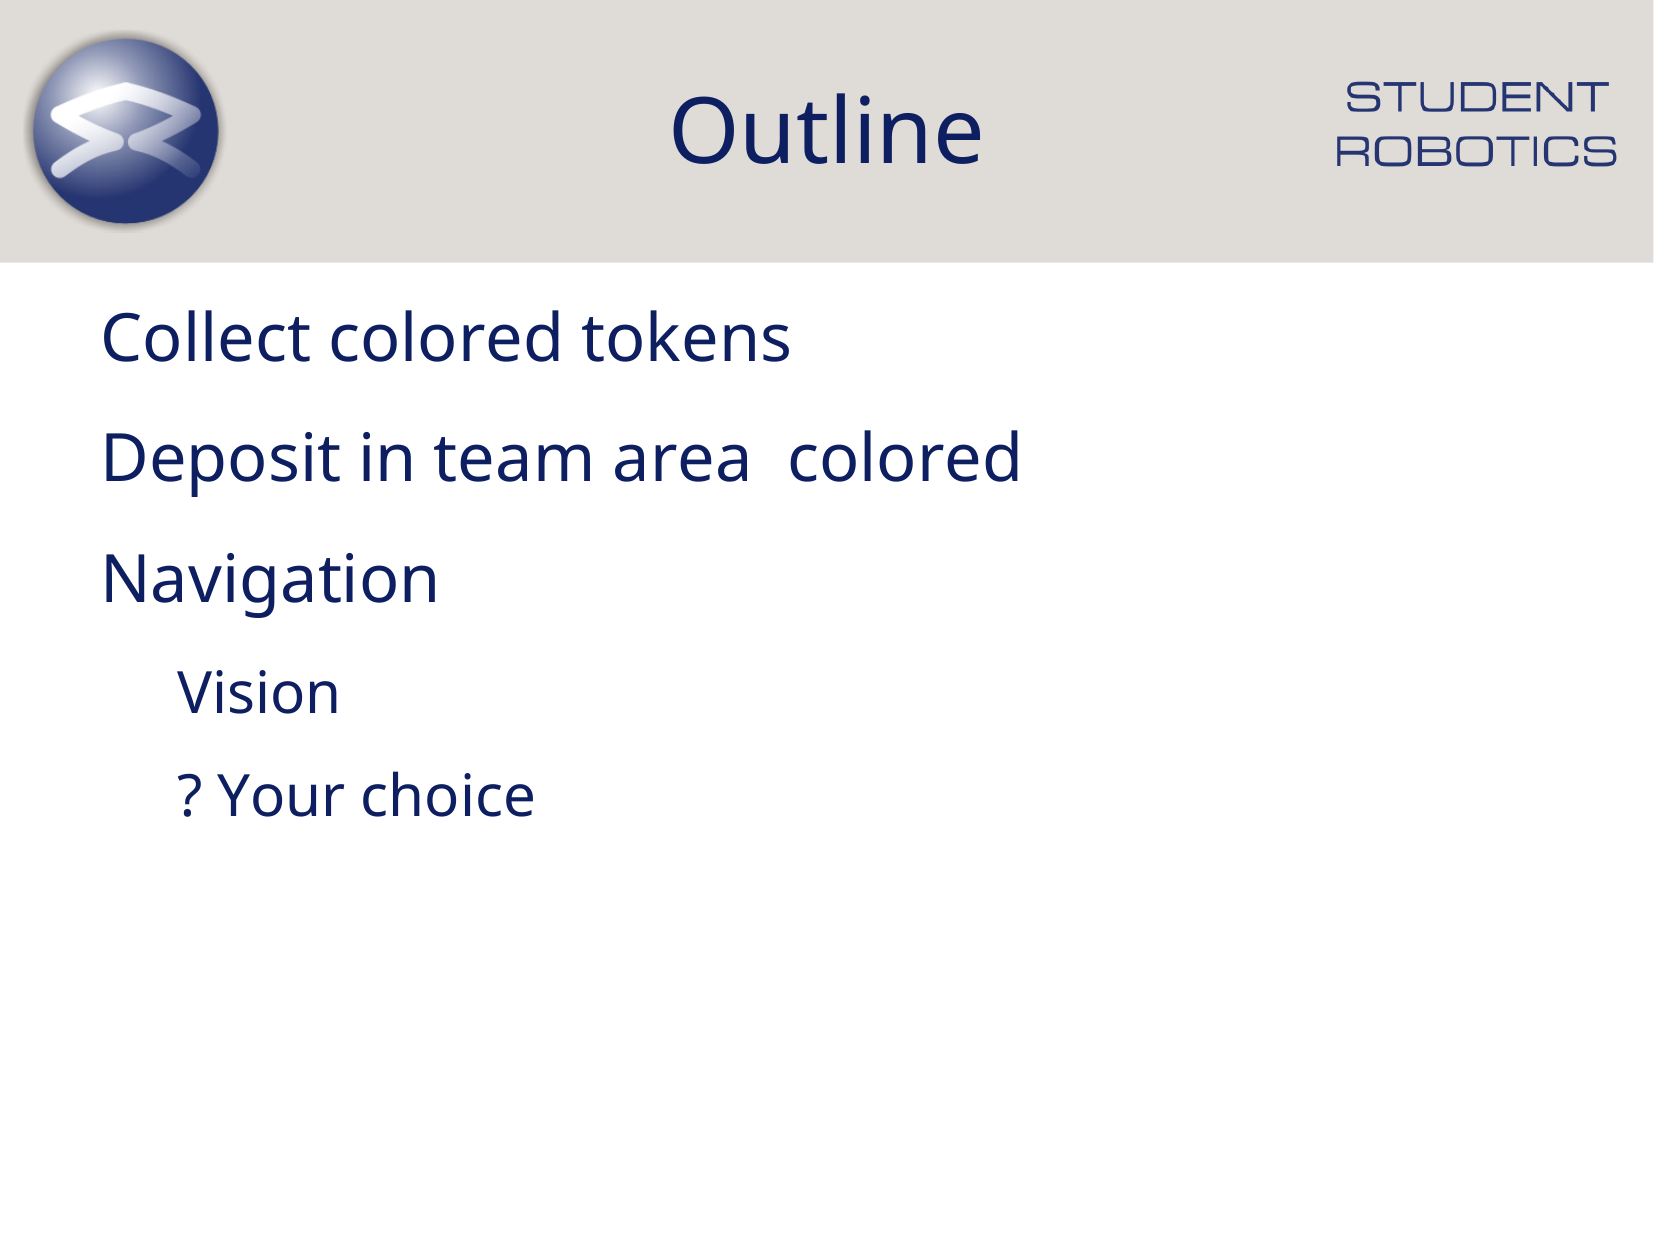

# Outline
Collect colored tokens
Deposit in team area colored
Navigation
Vision
? Your choice